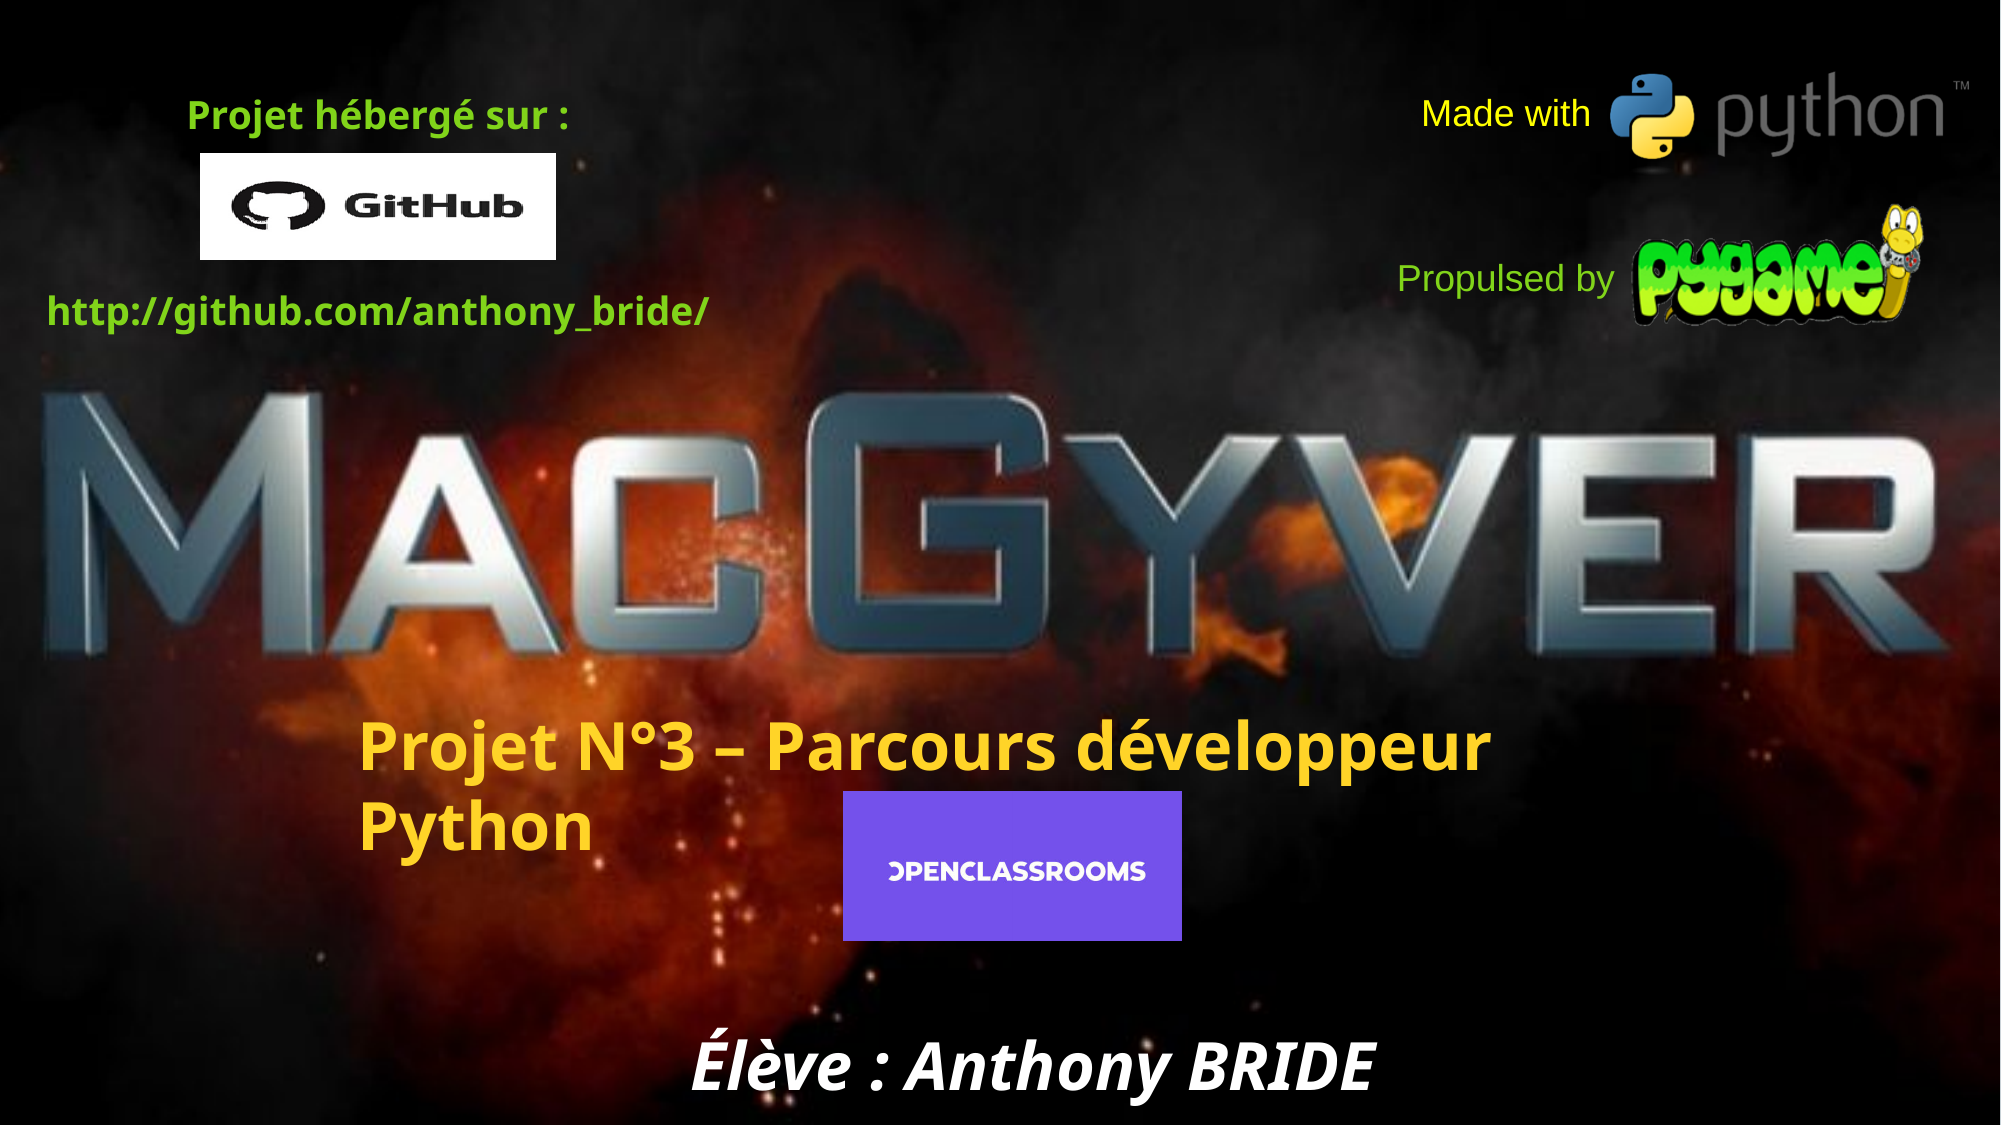

# Projet hébergé sur :
http://github.com/anthony_bride/
Made with
Propulsed by
Projet N°3 – Parcours développeur Python
Élève : Anthony BRIDE